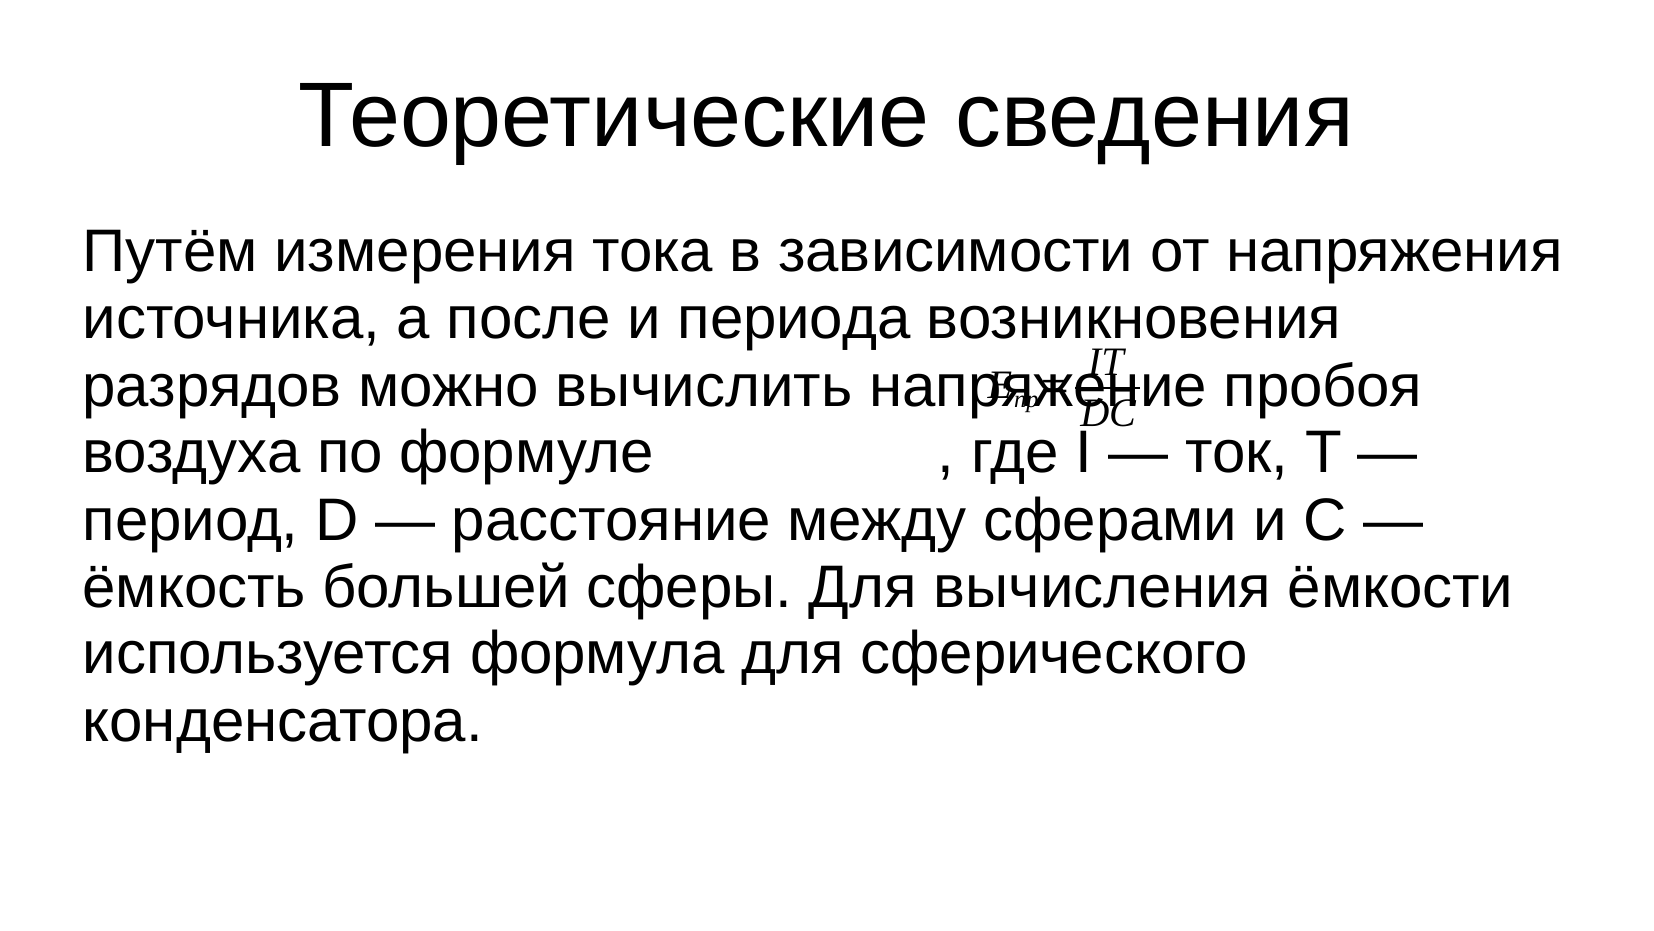

# Теоретические сведения
Путём измерения тока в зависимости от напряжения источника, а после и периода возникновения разрядов можно вычислить напряжение пробоя воздуха по формуле , где I — ток, T — период, D — расстояние между сферами и C — ёмкость большей сферы. Для вычисления ёмкости используется формула для сферического конденсатора.